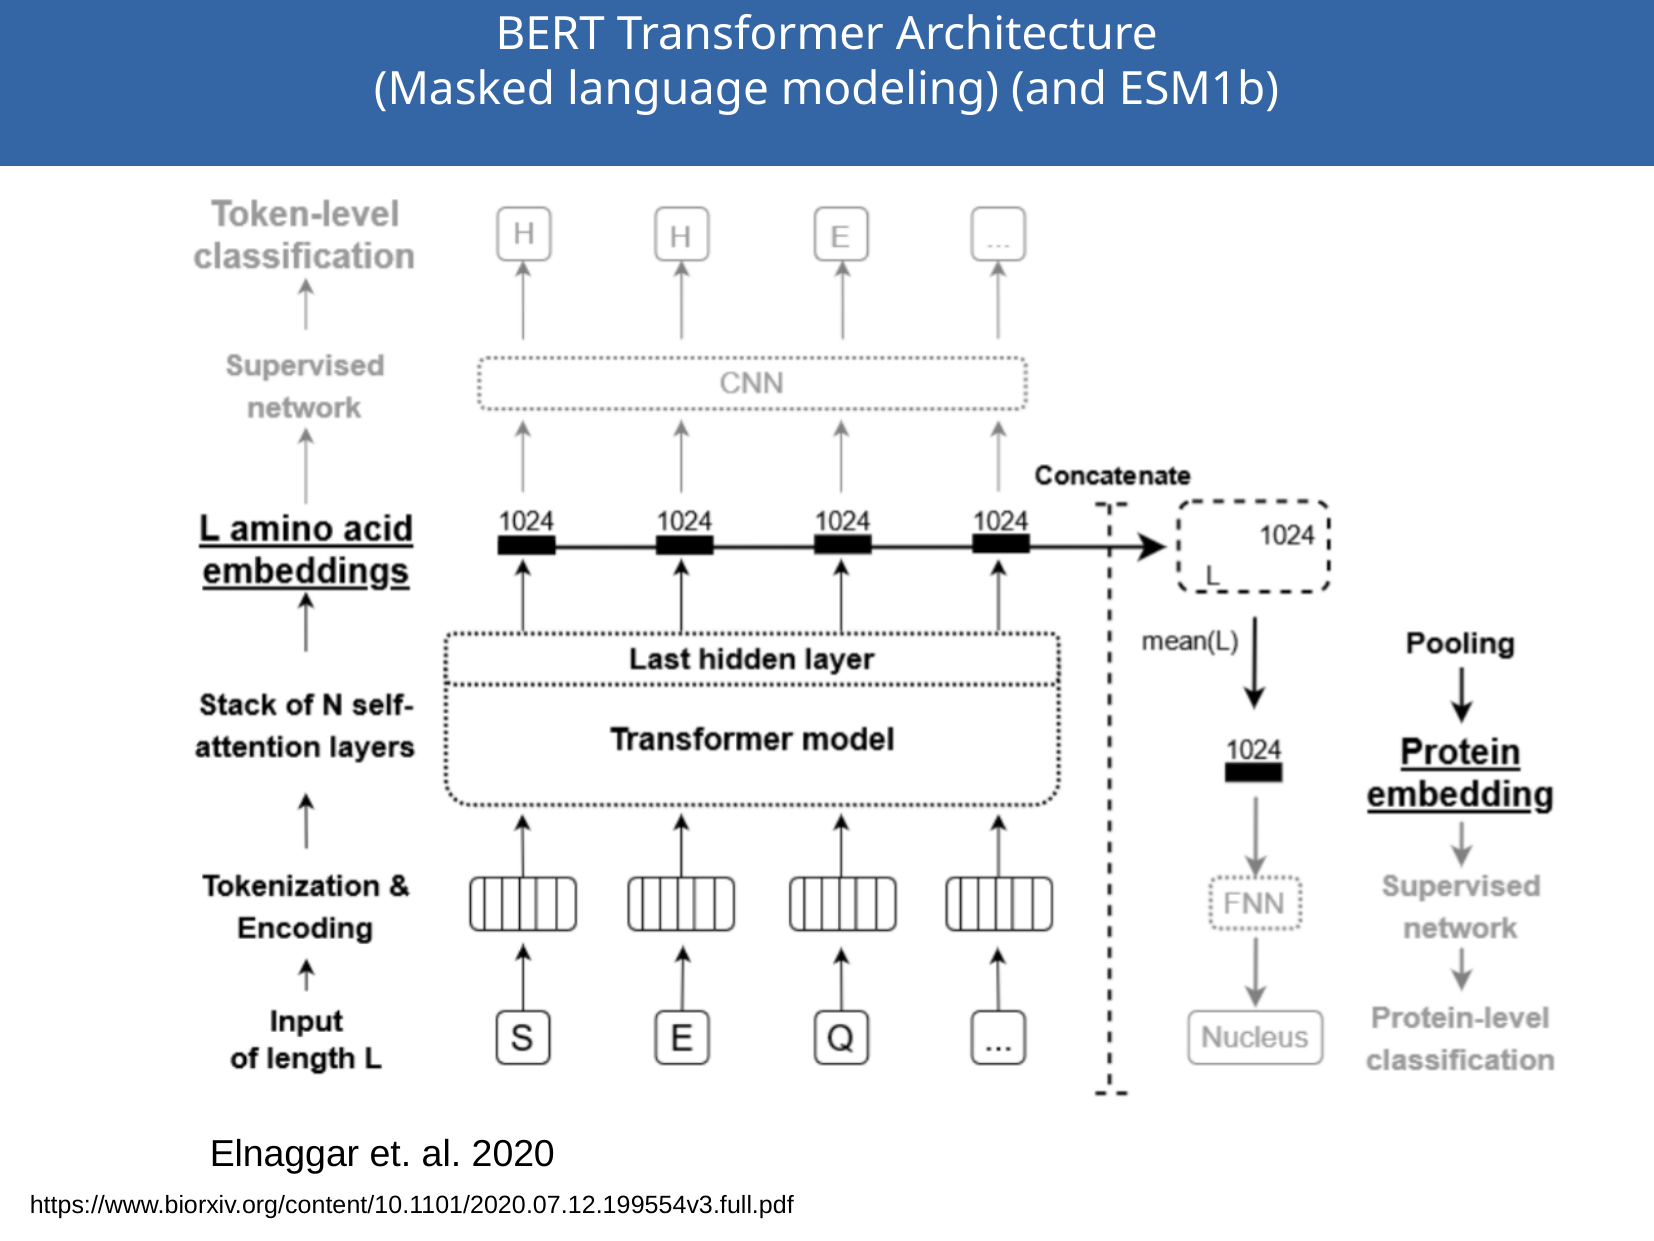

BERT Transformer Architecture
(Masked language modeling) (and ESM1b)
Elnaggar et. al. 2020
https://www.biorxiv.org/content/10.1101/2020.07.12.199554v3.full.pdf